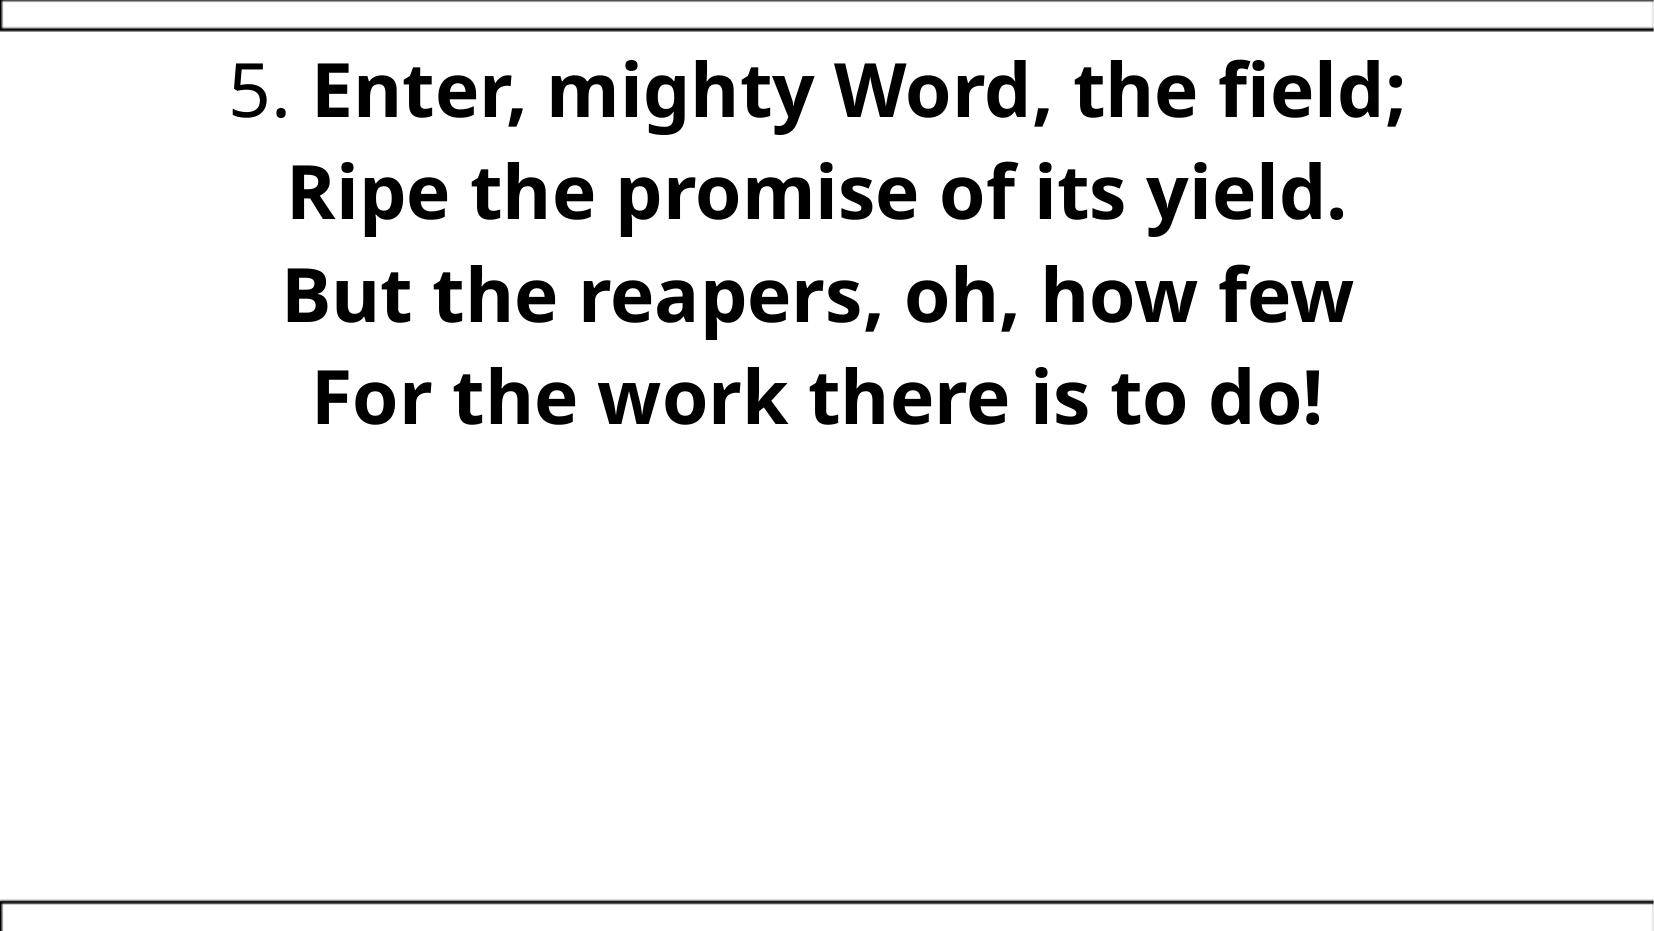

5. Enter, mighty Word, the field;
Ripe the promise of its yield.
But the reapers, oh, how few
For the work there is to do!